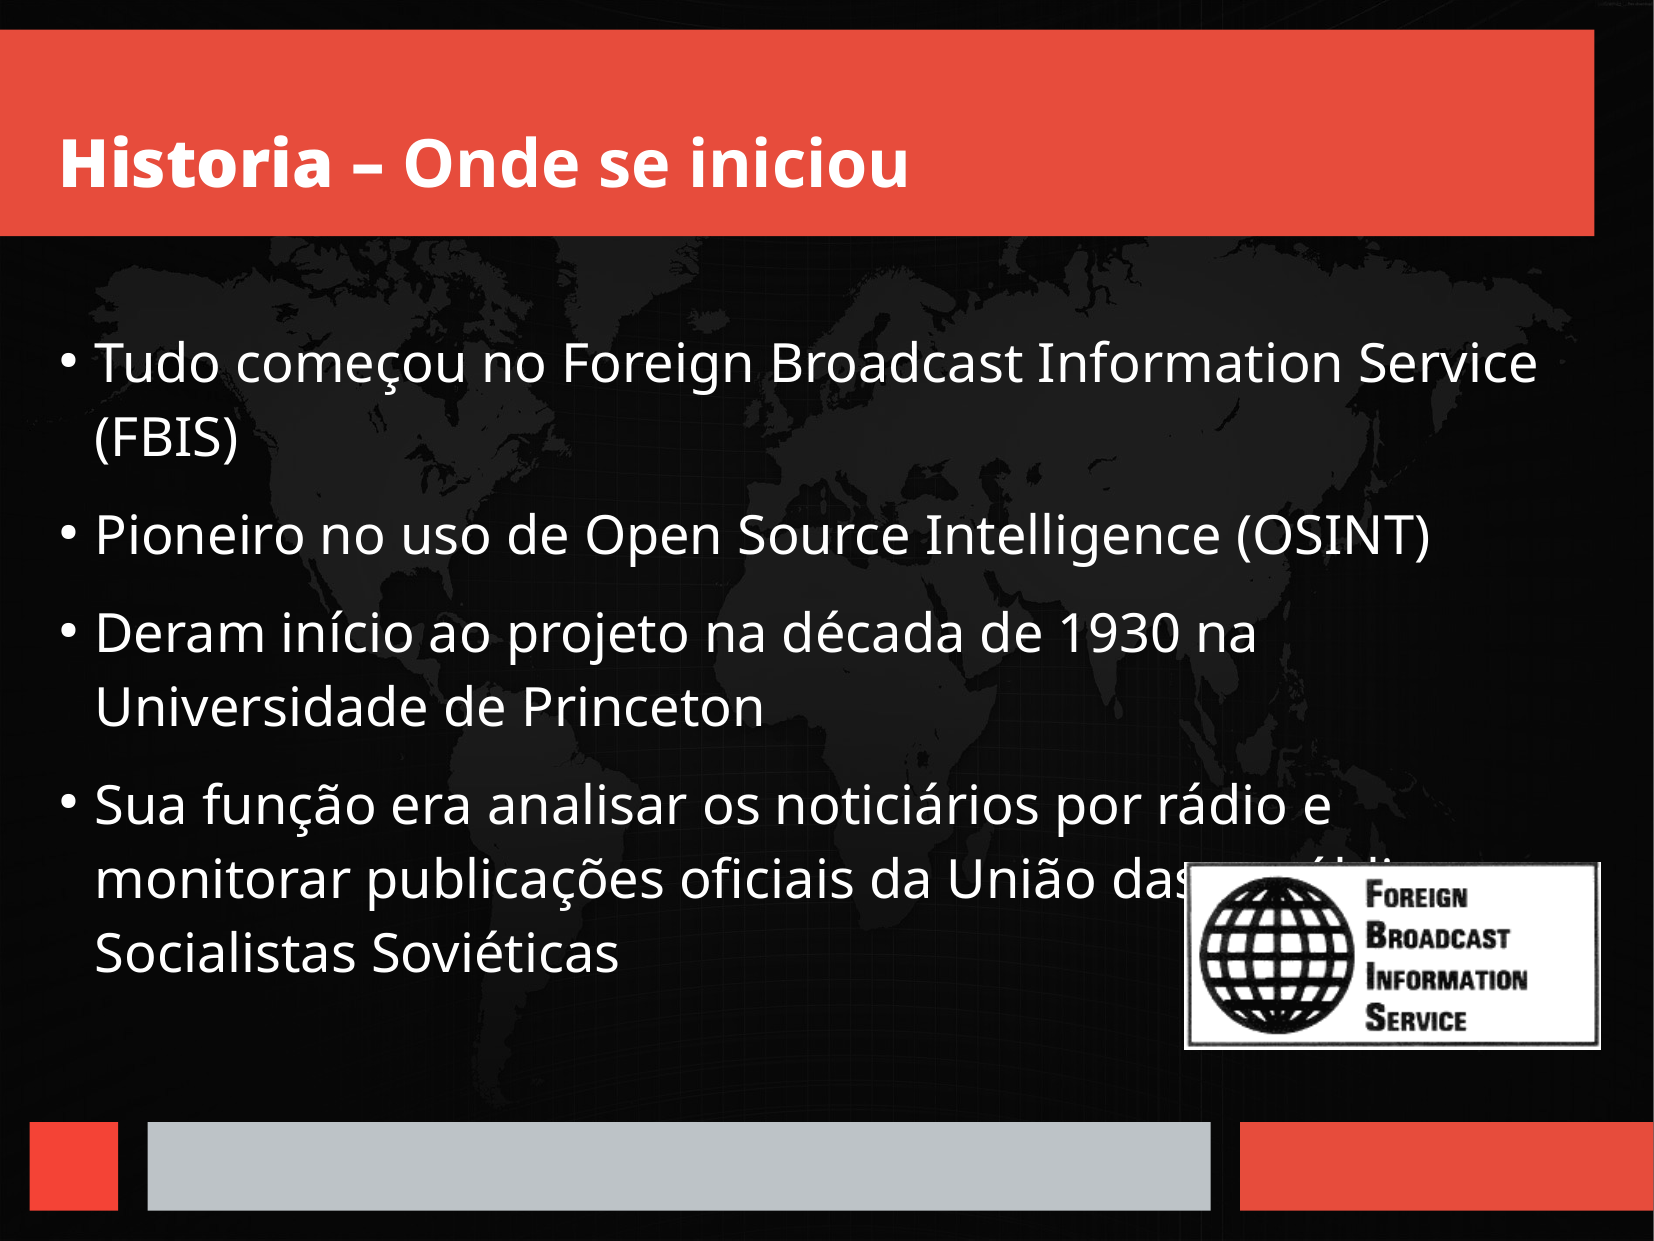

# Historia – Onde se iniciou
Tudo começou no Foreign Broadcast Information Service (FBIS)
Pioneiro no uso de Open Source Intelligence (OSINT)
Deram início ao projeto na década de 1930 na Universidade de Princeton
Sua função era analisar os noticiários por rádio e monitorar publicações oficiais da União das repúblicas Socialistas Soviéticas